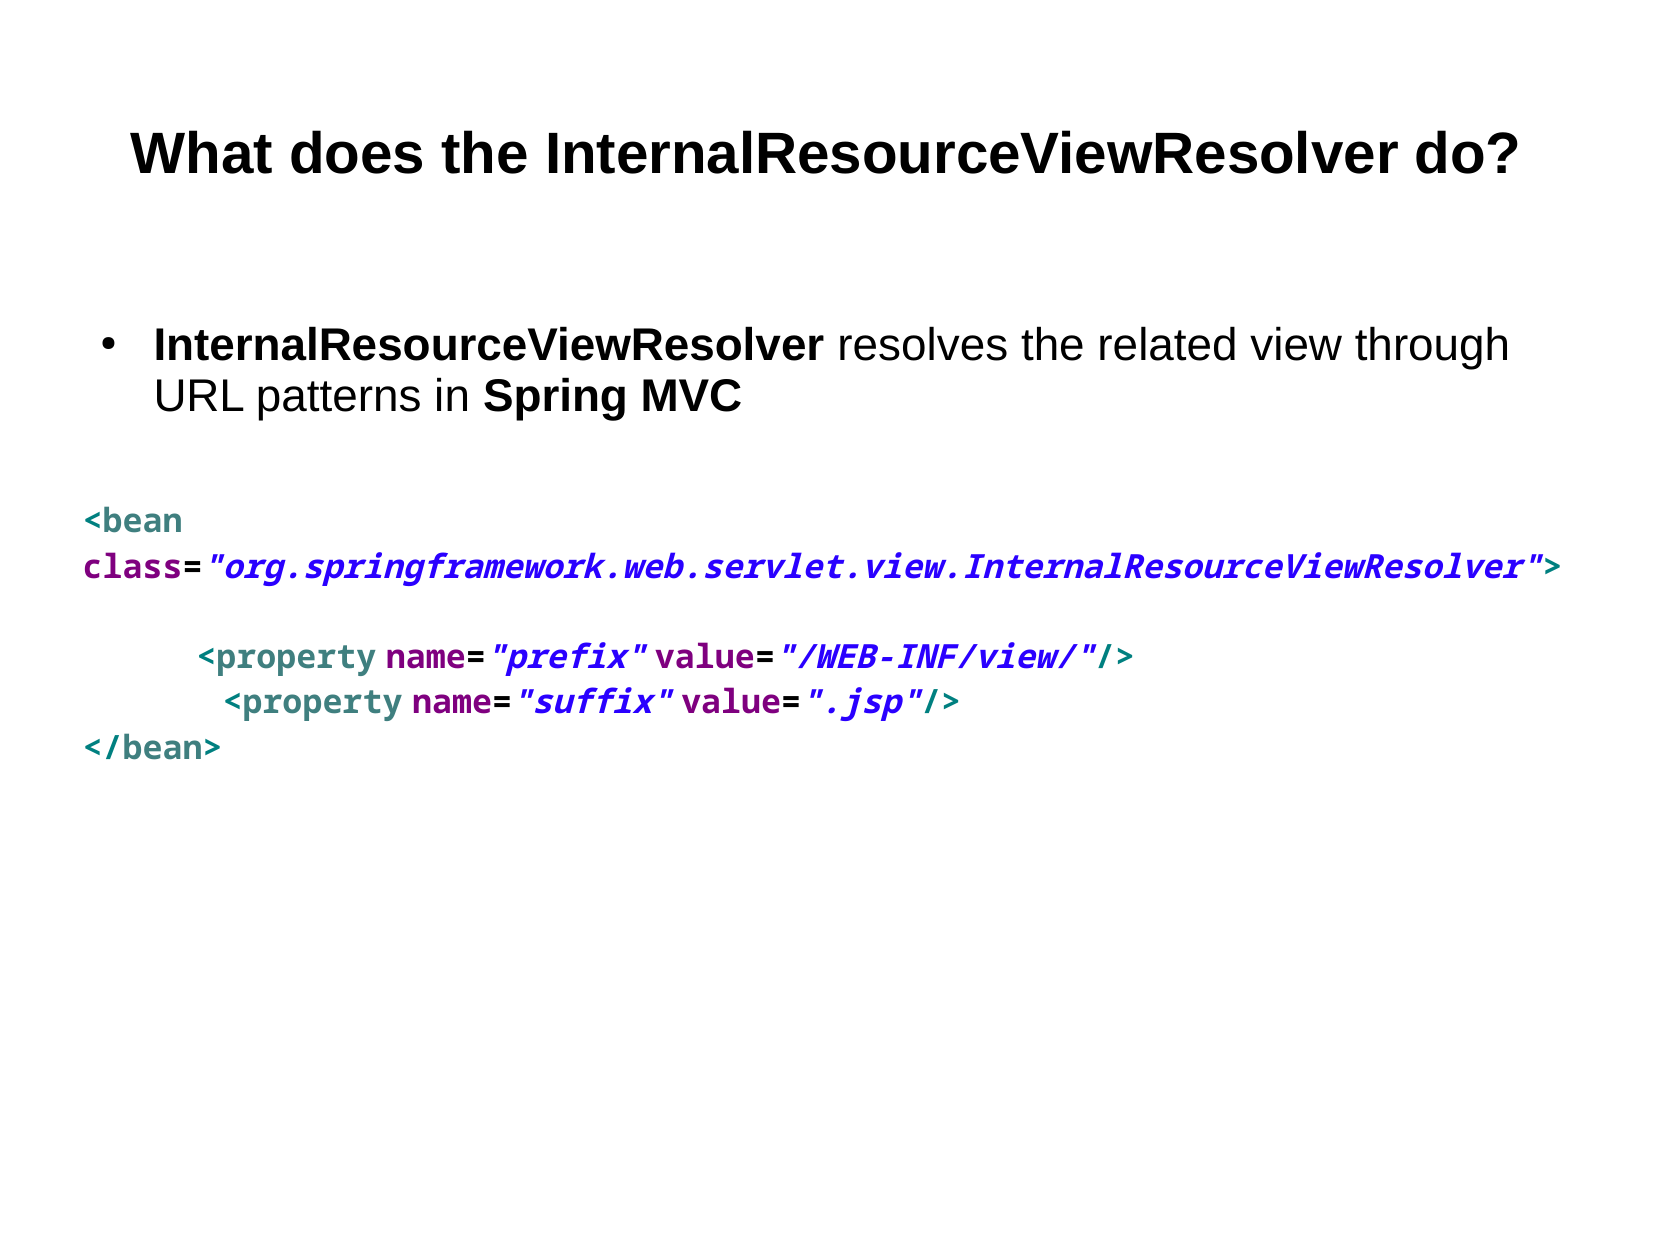

# What does the InternalResourceViewResolver do?
InternalResourceViewResolver resolves the related view through URL patterns in Spring MVC
<bean class="org.springframework.web.servlet.view.InternalResourceViewResolver">
	 <property name="prefix" value="/WEB-INF/view/"/>
 <property name="suffix" value=".jsp"/>
</bean>